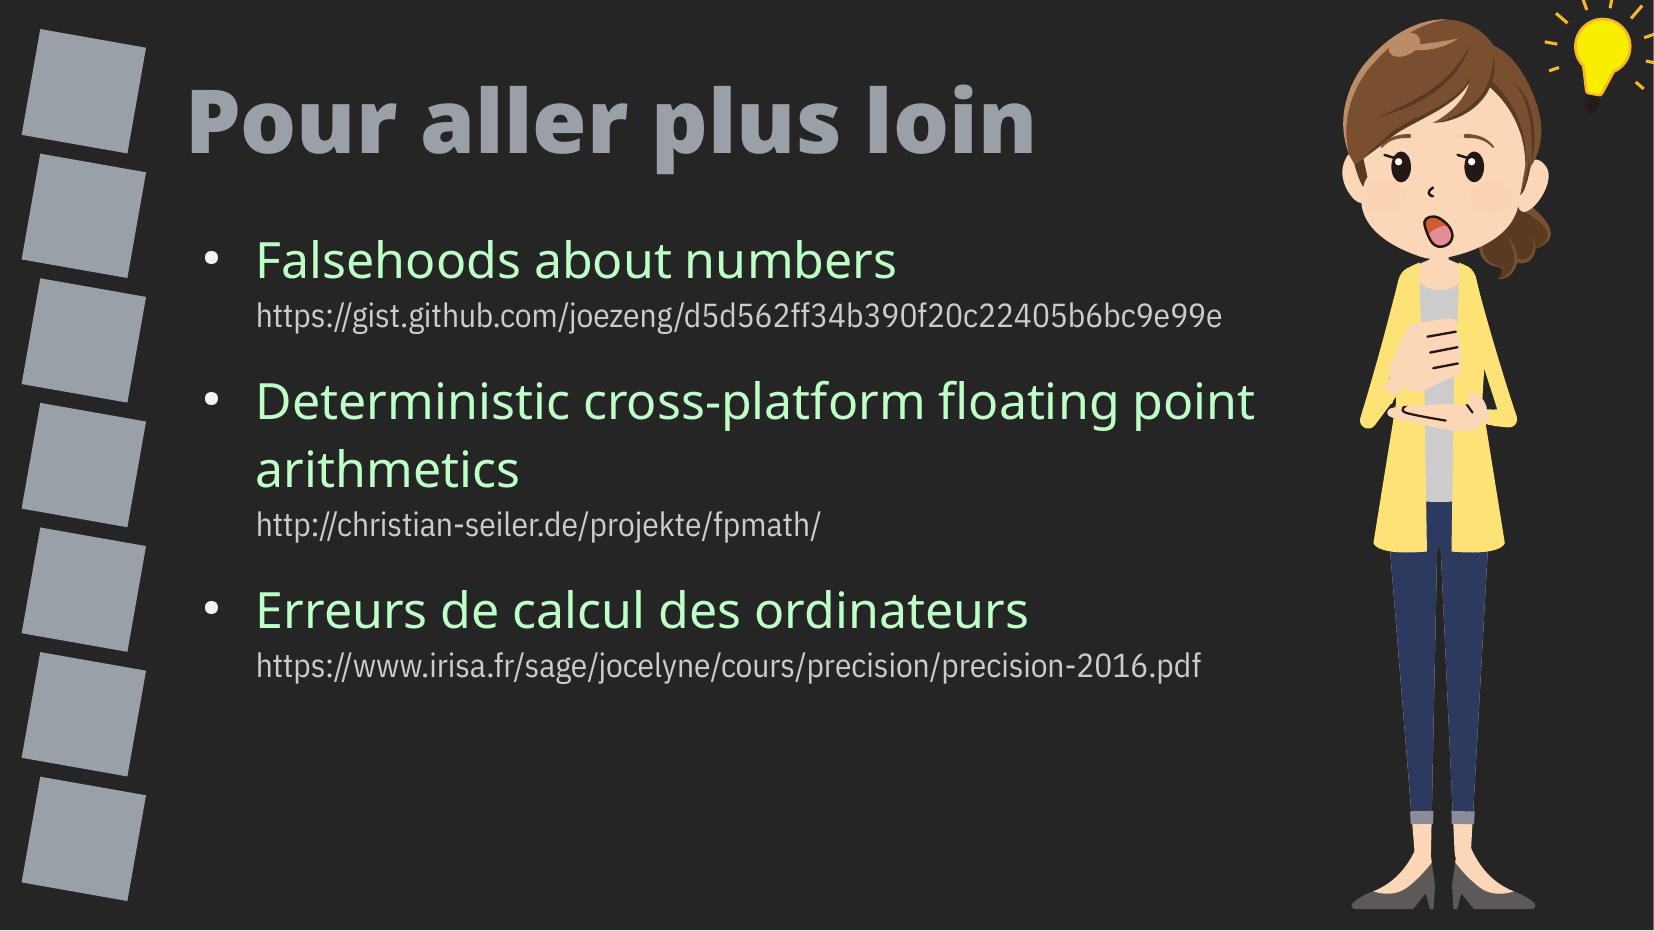

# Pour aller plus loin
Falsehoods about numbers https://gist.github.com/joezeng/d5d562ff34b390f20c22405b6bc9e99e
Deterministic cross-platform floating point
arithmetics
http://christian-seiler.de/projekte/fpmath/
Erreurs de calcul des ordinateurs
https://www.irisa.fr/sage/jocelyne/cours/precision/precision-2016.pdf